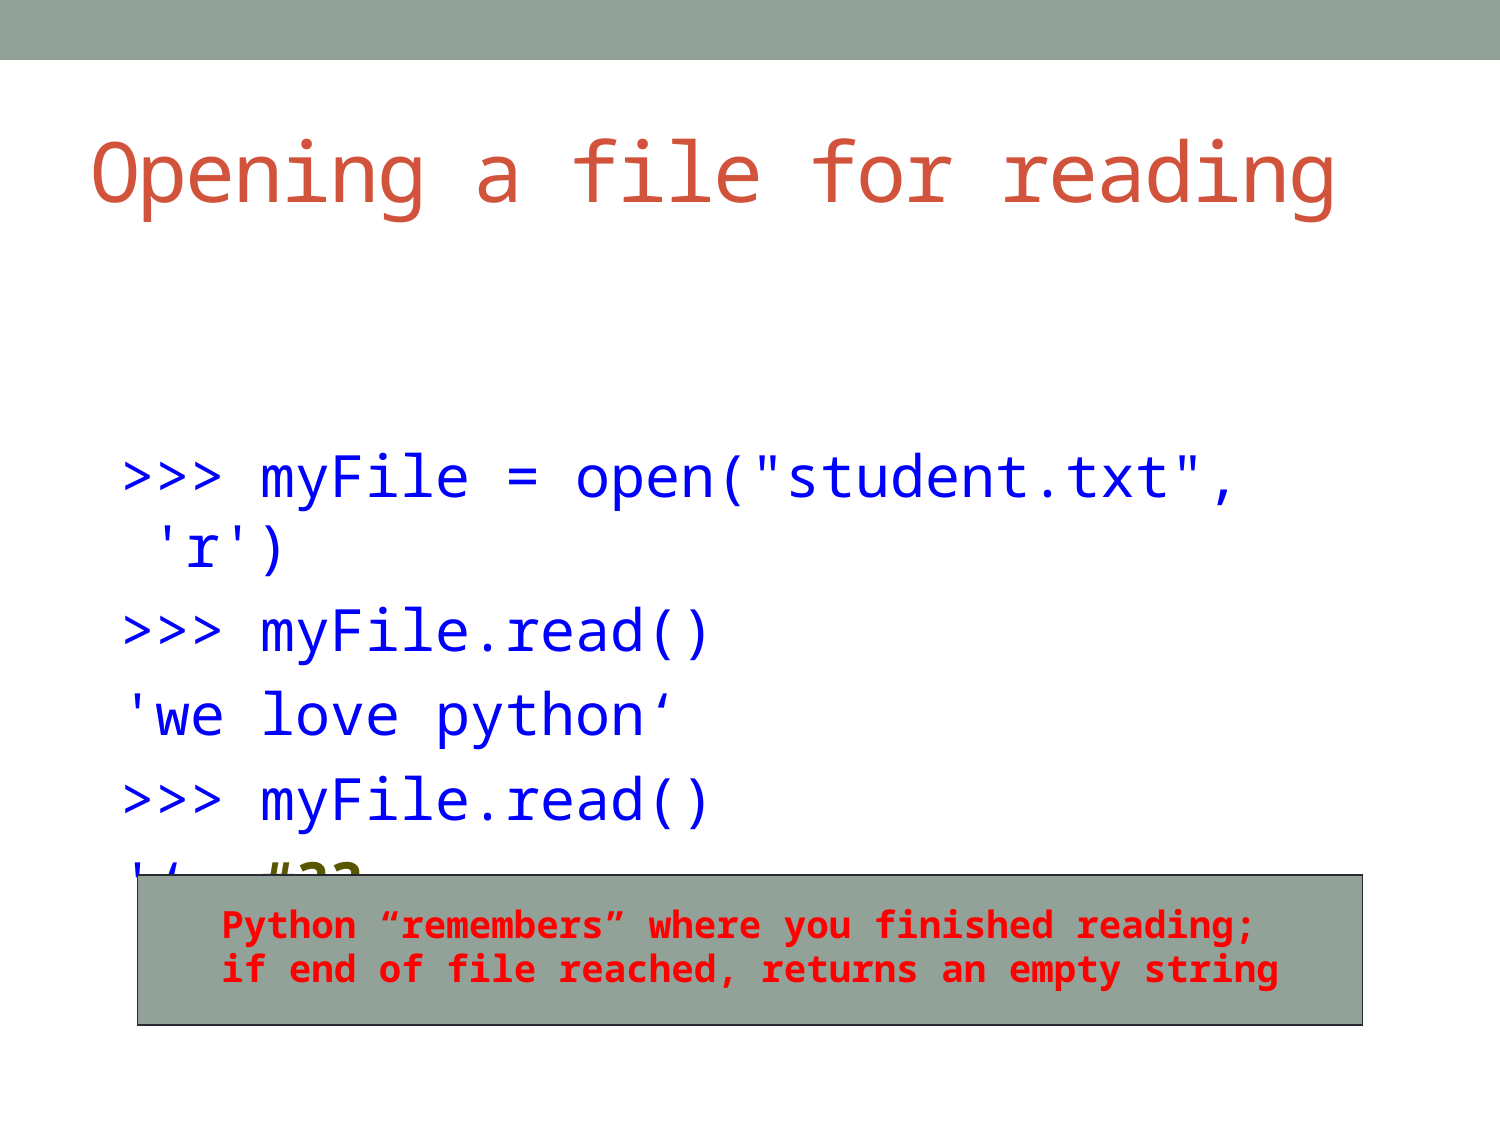

# Opening a file for reading
>>> myFile = open("student.txt", 'r')
>>> myFile.read()
'we love python‘
>>> myFile.read()
'‘ #??
Python “remembers” where you finished reading;
if end of file reached, returns an empty string